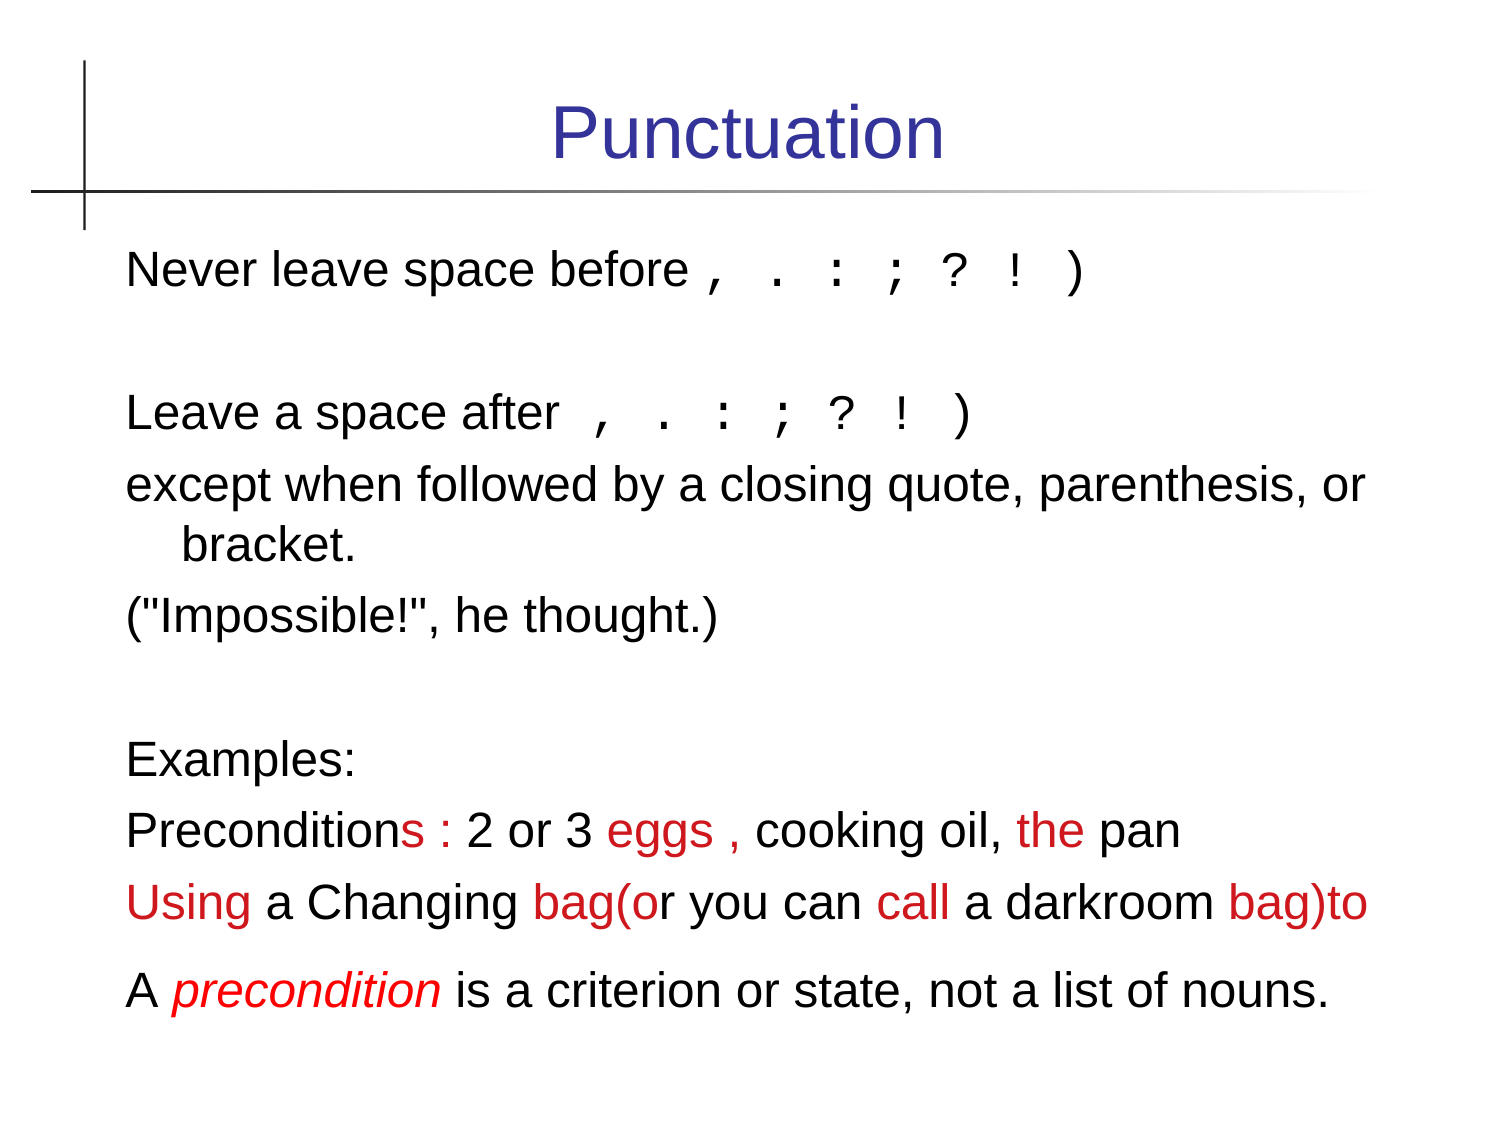

# Punctuation
Never leave space before , . : ; ? ! )
Leave a space after , . : ; ? ! )
except when followed by a closing quote, parenthesis, or bracket.
("Impossible!", he thought.)
Examples:
Preconditions : 2 or 3 eggs , cooking oil, the pan
Using a Changing bag(or you can call a darkroom bag)to
A precondition is a criterion or state, not a list of nouns.